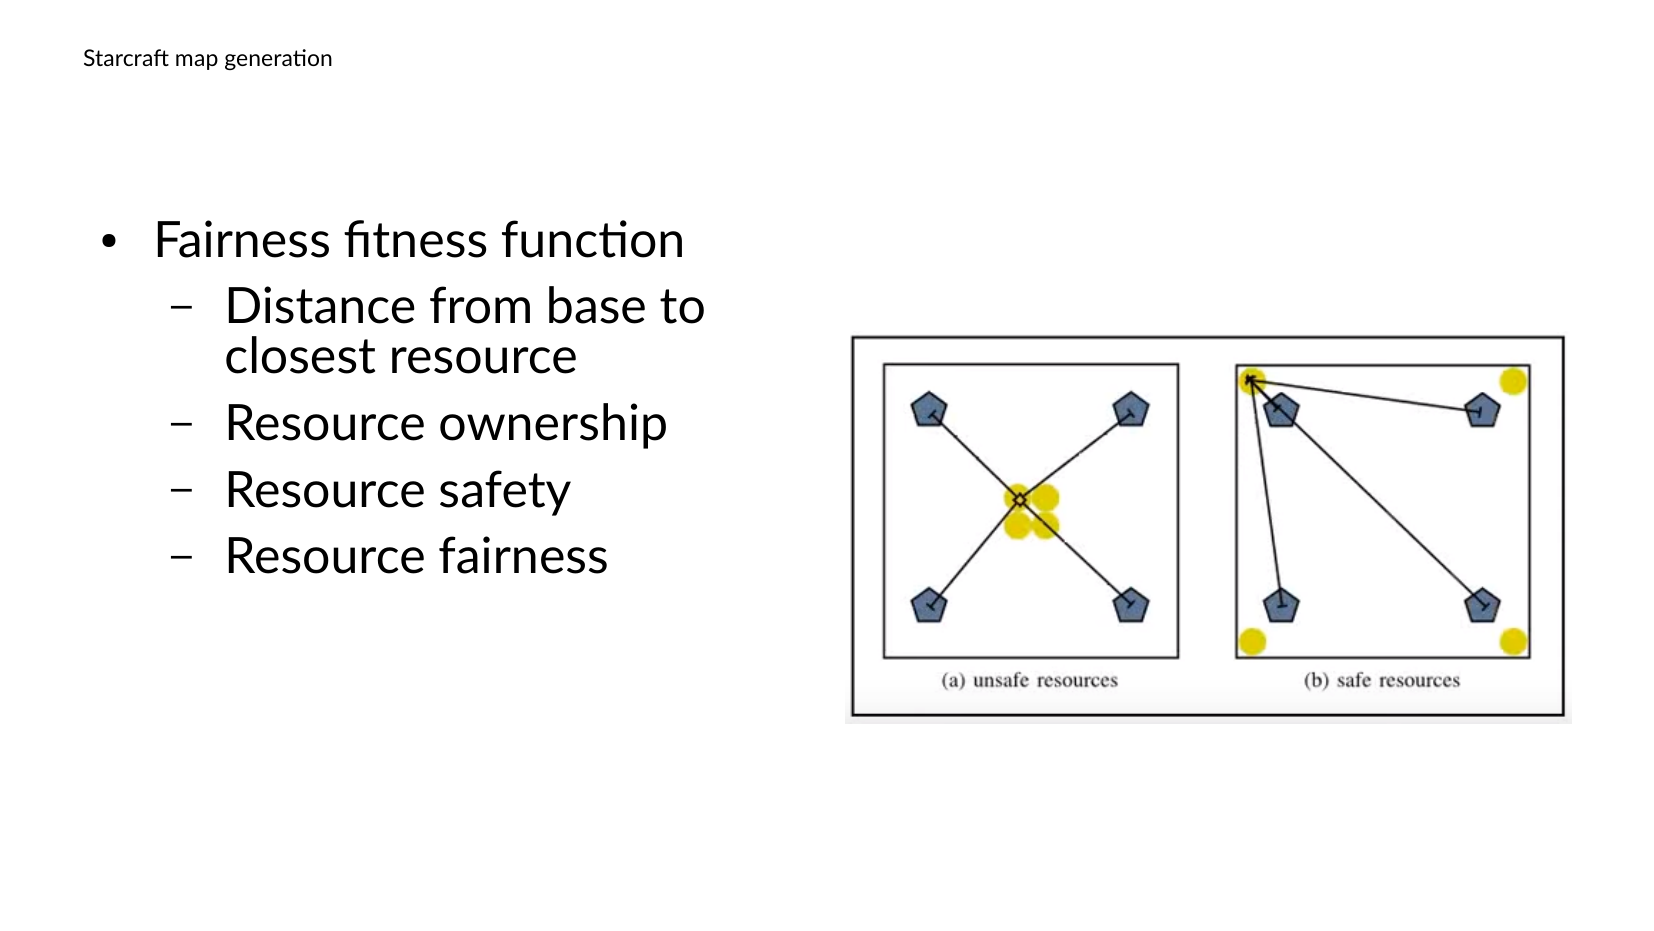

# Starcraft map generation
Fairness fitness function
Distance from base to closest resource
Resource ownership
Resource safety
Resource fairness